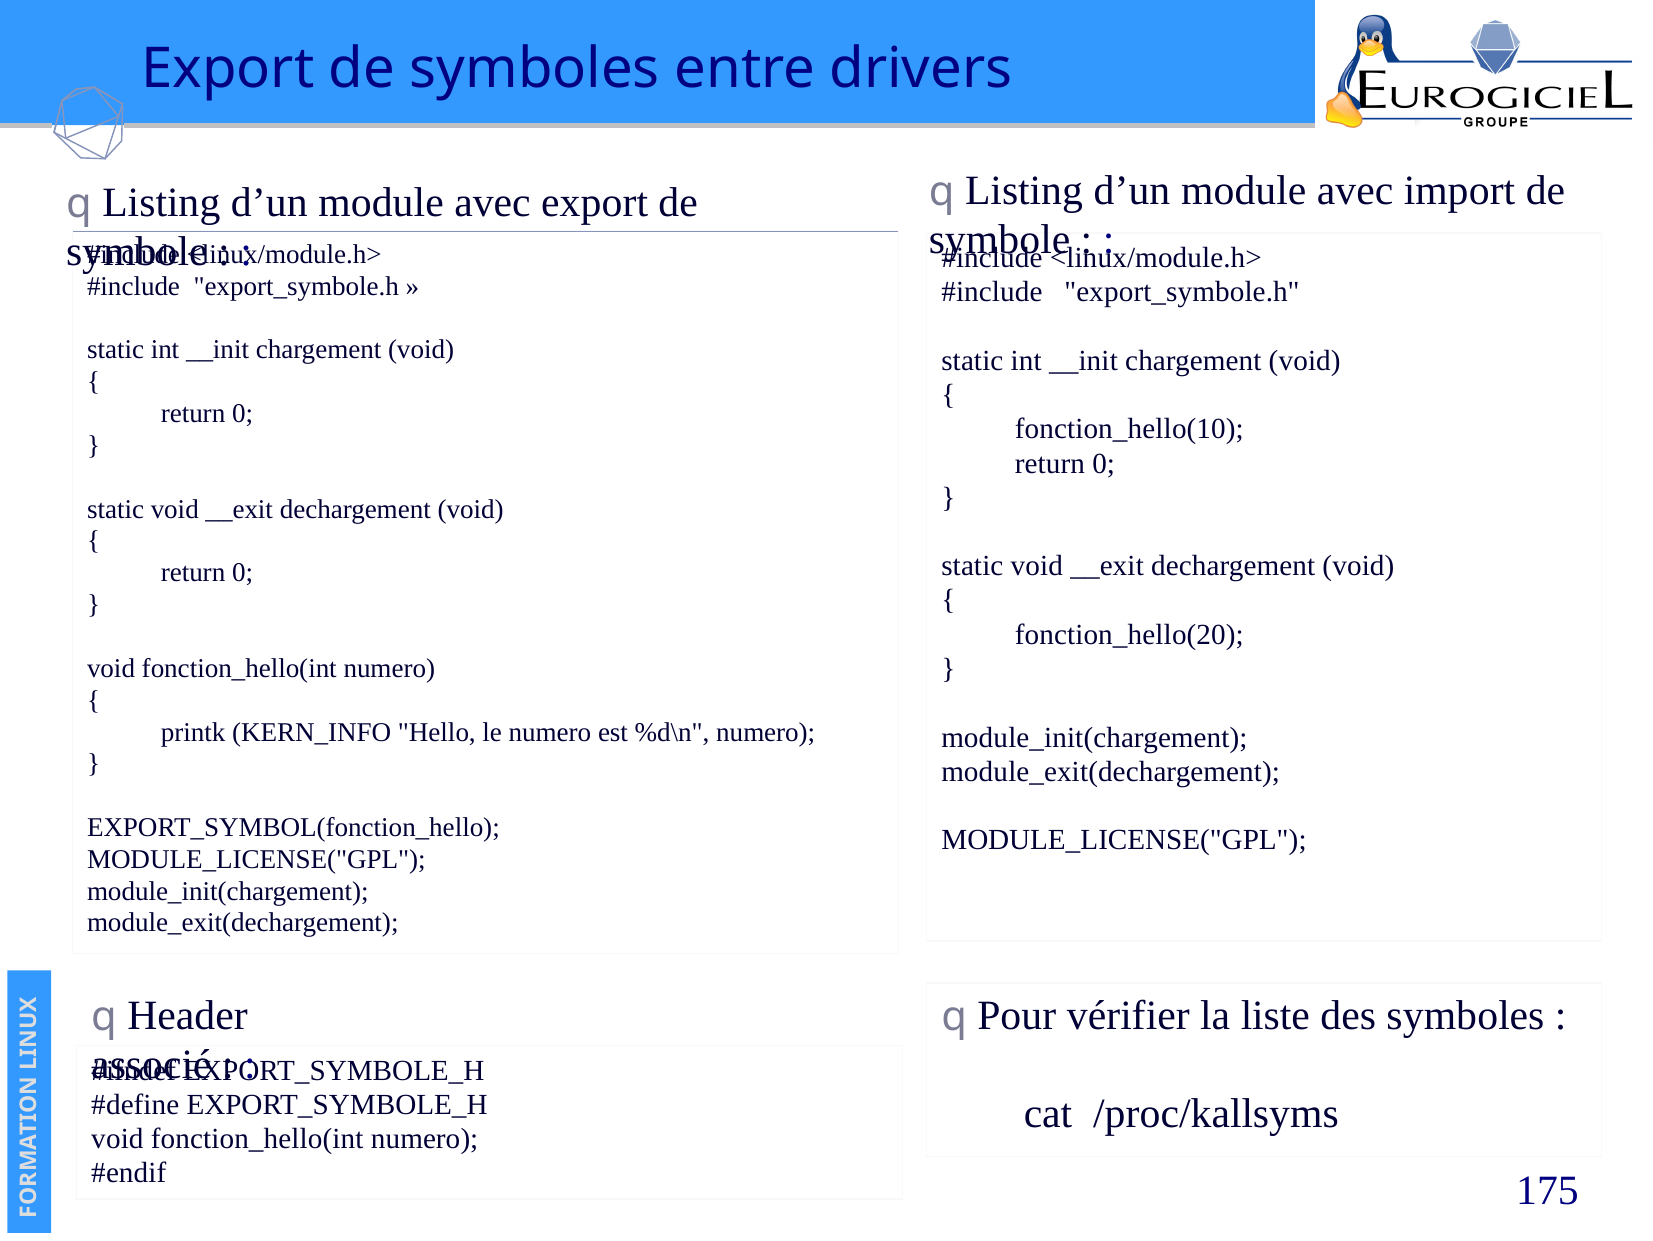

# Export de symboles entre drivers
 Listing d’un module avec import de symbole : :
 Listing d’un module avec export de symbole : :
#include <linux/module.h>
#include  "export_symbole.h »
static int __init chargement (void)
{
	return 0;
}
static void __exit dechargement (void)
{
	return 0;
}
void fonction_hello(int numero)
{
	printk (KERN_INFO "Hello, le numero est %d\n", numero);
}
EXPORT_SYMBOL(fonction_hello);
MODULE_LICENSE("GPL");
module_init(chargement);
module_exit(dechargement);
#include <linux/module.h>
#include   "export_symbole.h"
static int __init chargement (void)
{
	fonction_hello(10);
	return 0;
}
static void __exit dechargement (void)
{
	fonction_hello(20);
}
module_init(chargement);
module_exit(dechargement);
MODULE_LICENSE("GPL");
 Header associé : :
 Pour vérifier la liste des symboles :
cat /proc/kallsyms
#ifndef EXPORT_SYMBOLE_H
#define EXPORT_SYMBOLE_H
void fonction_hello(int numero);
#endif